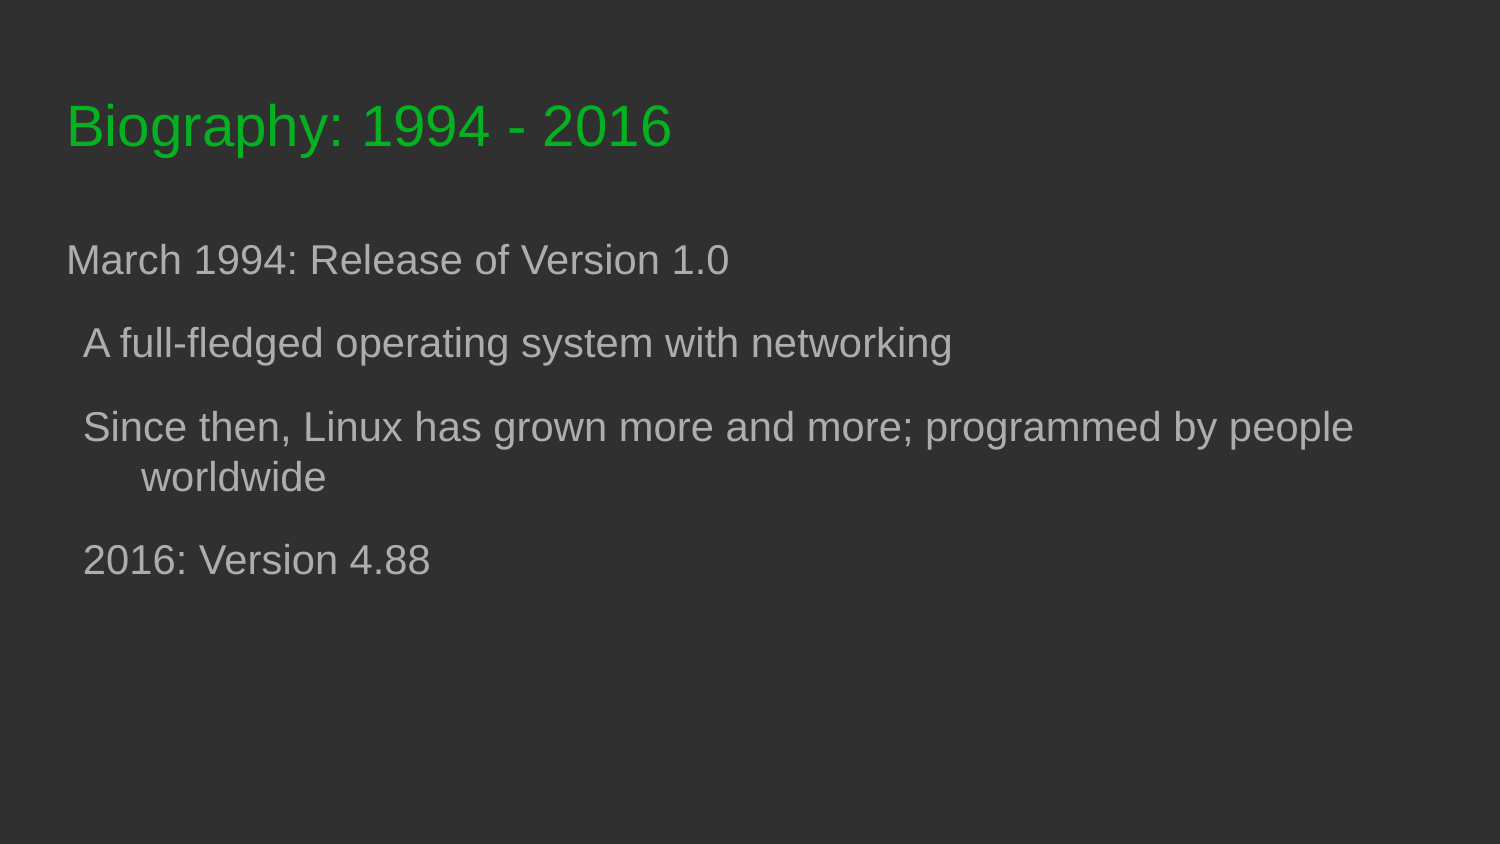

# Biography: 1994 - 2016
March 1994: Release of Version 1.0
A full-fledged operating system with networking
Since then, Linux has grown more and more; programmed by people worldwide
2016: Version 4.88